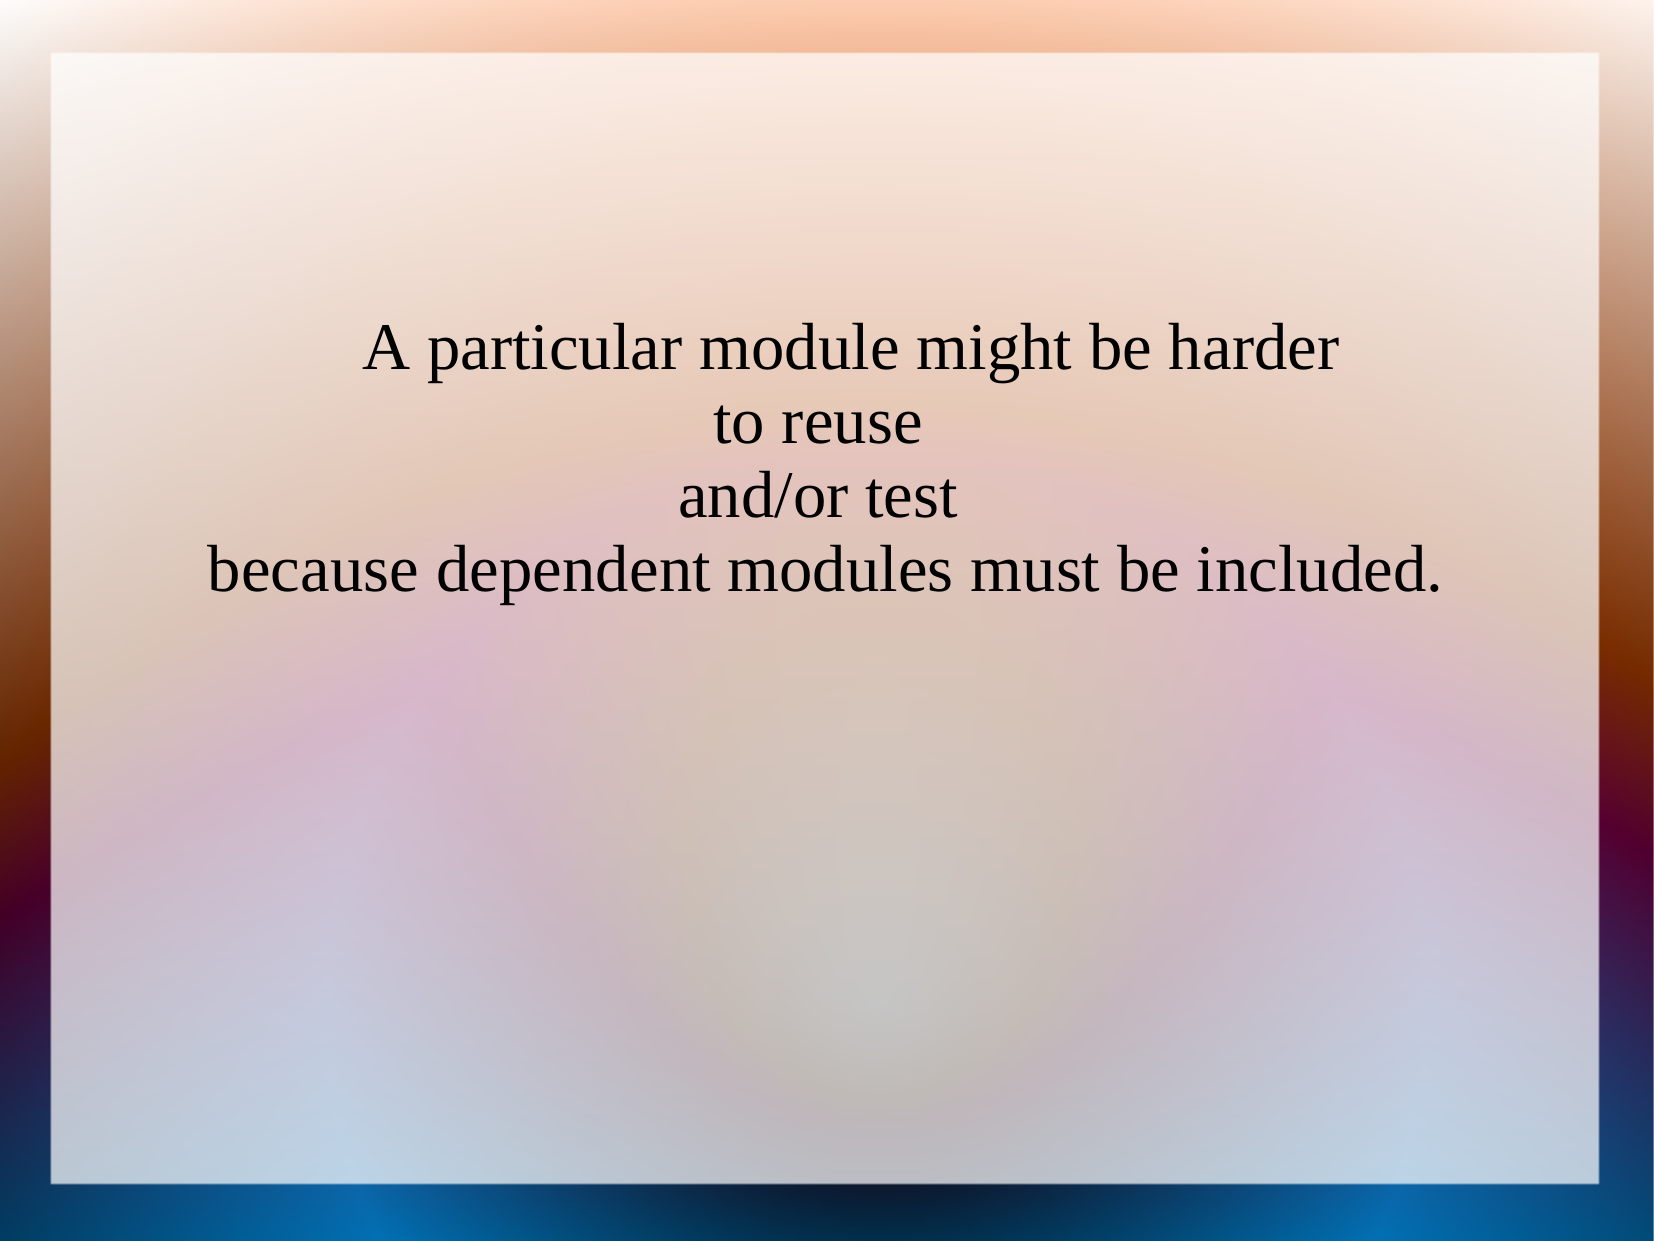

# A particular module might be harder
to reuse
and/or test
because dependent modules must be included.